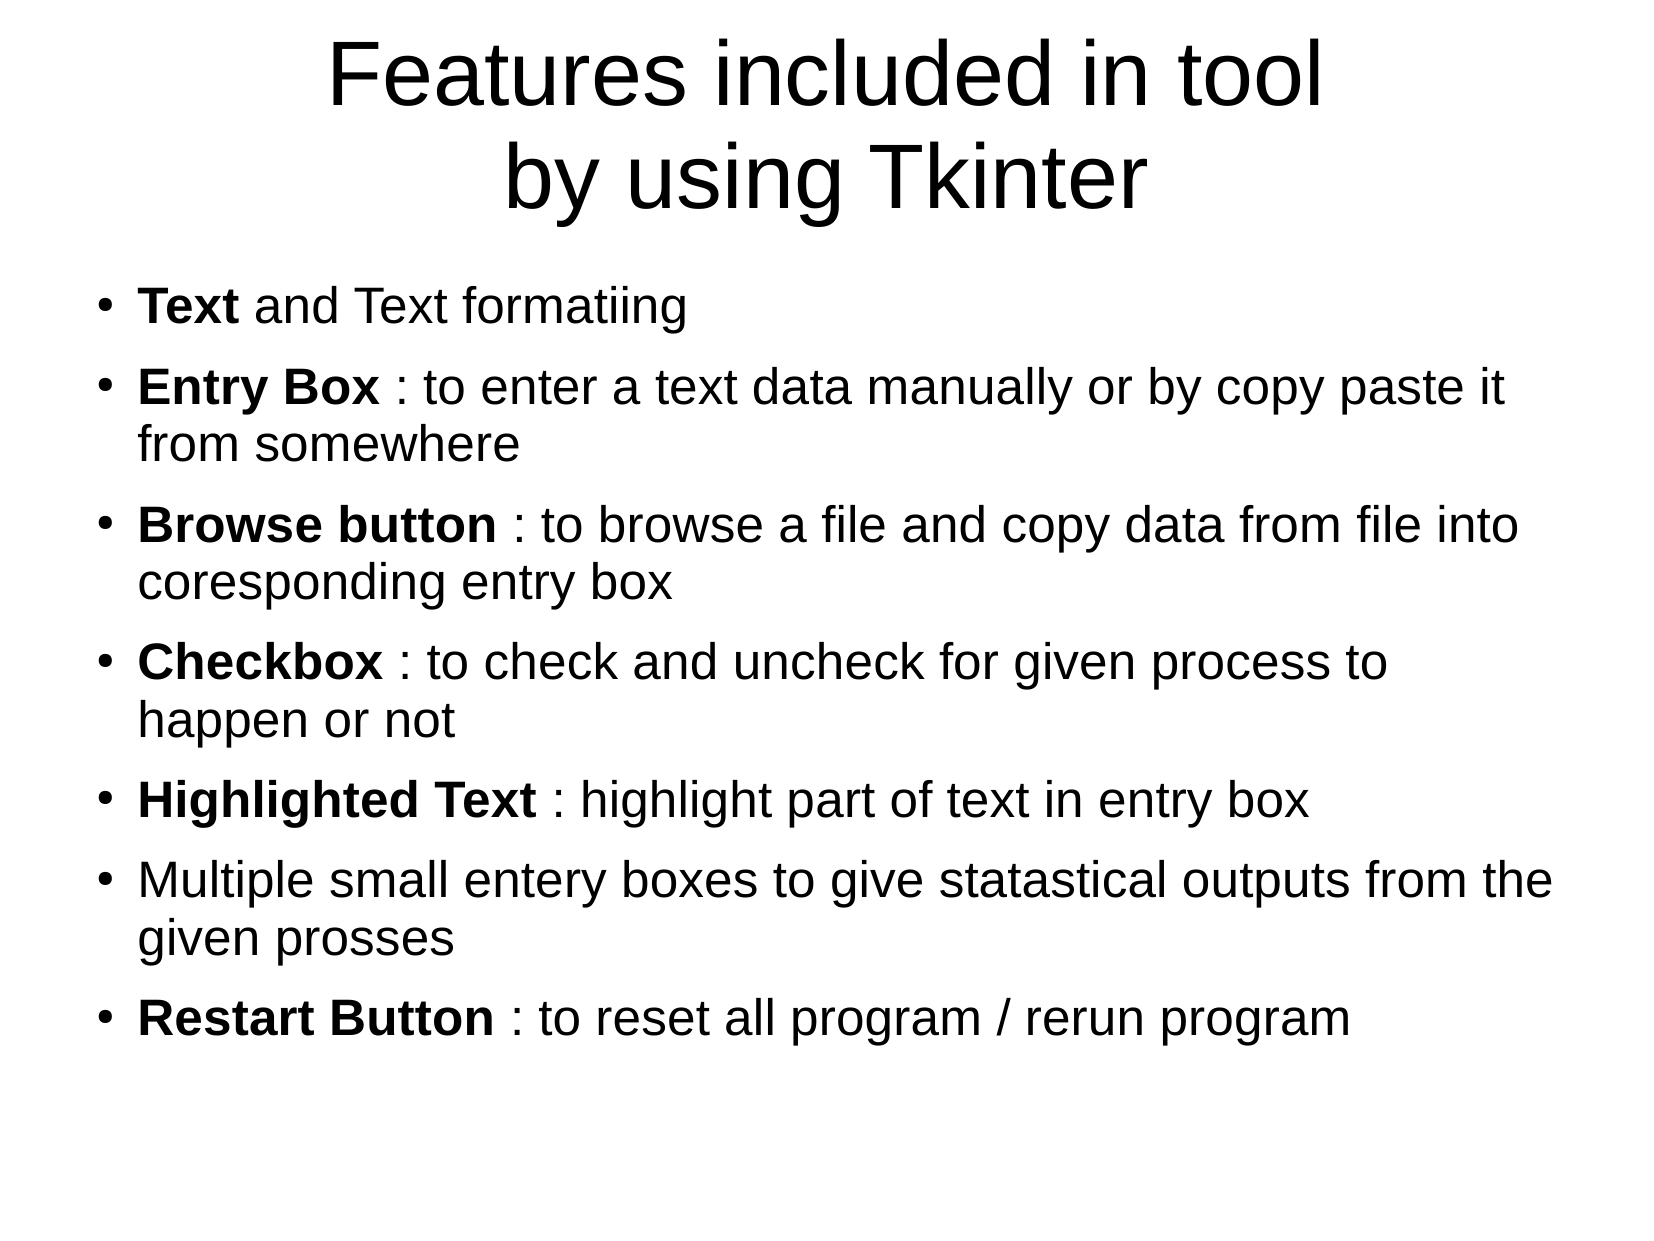

# Features included in tool by using Tkinter
Text and Text formatiing
Entry Box : to enter a text data manually or by copy paste it from somewhere
Browse button : to browse a file and copy data from file into coresponding entry box
Checkbox : to check and uncheck for given process to happen or not
Highlighted Text : highlight part of text in entry box
Multiple small entery boxes to give statastical outputs from the given prosses
Restart Button : to reset all program / rerun program